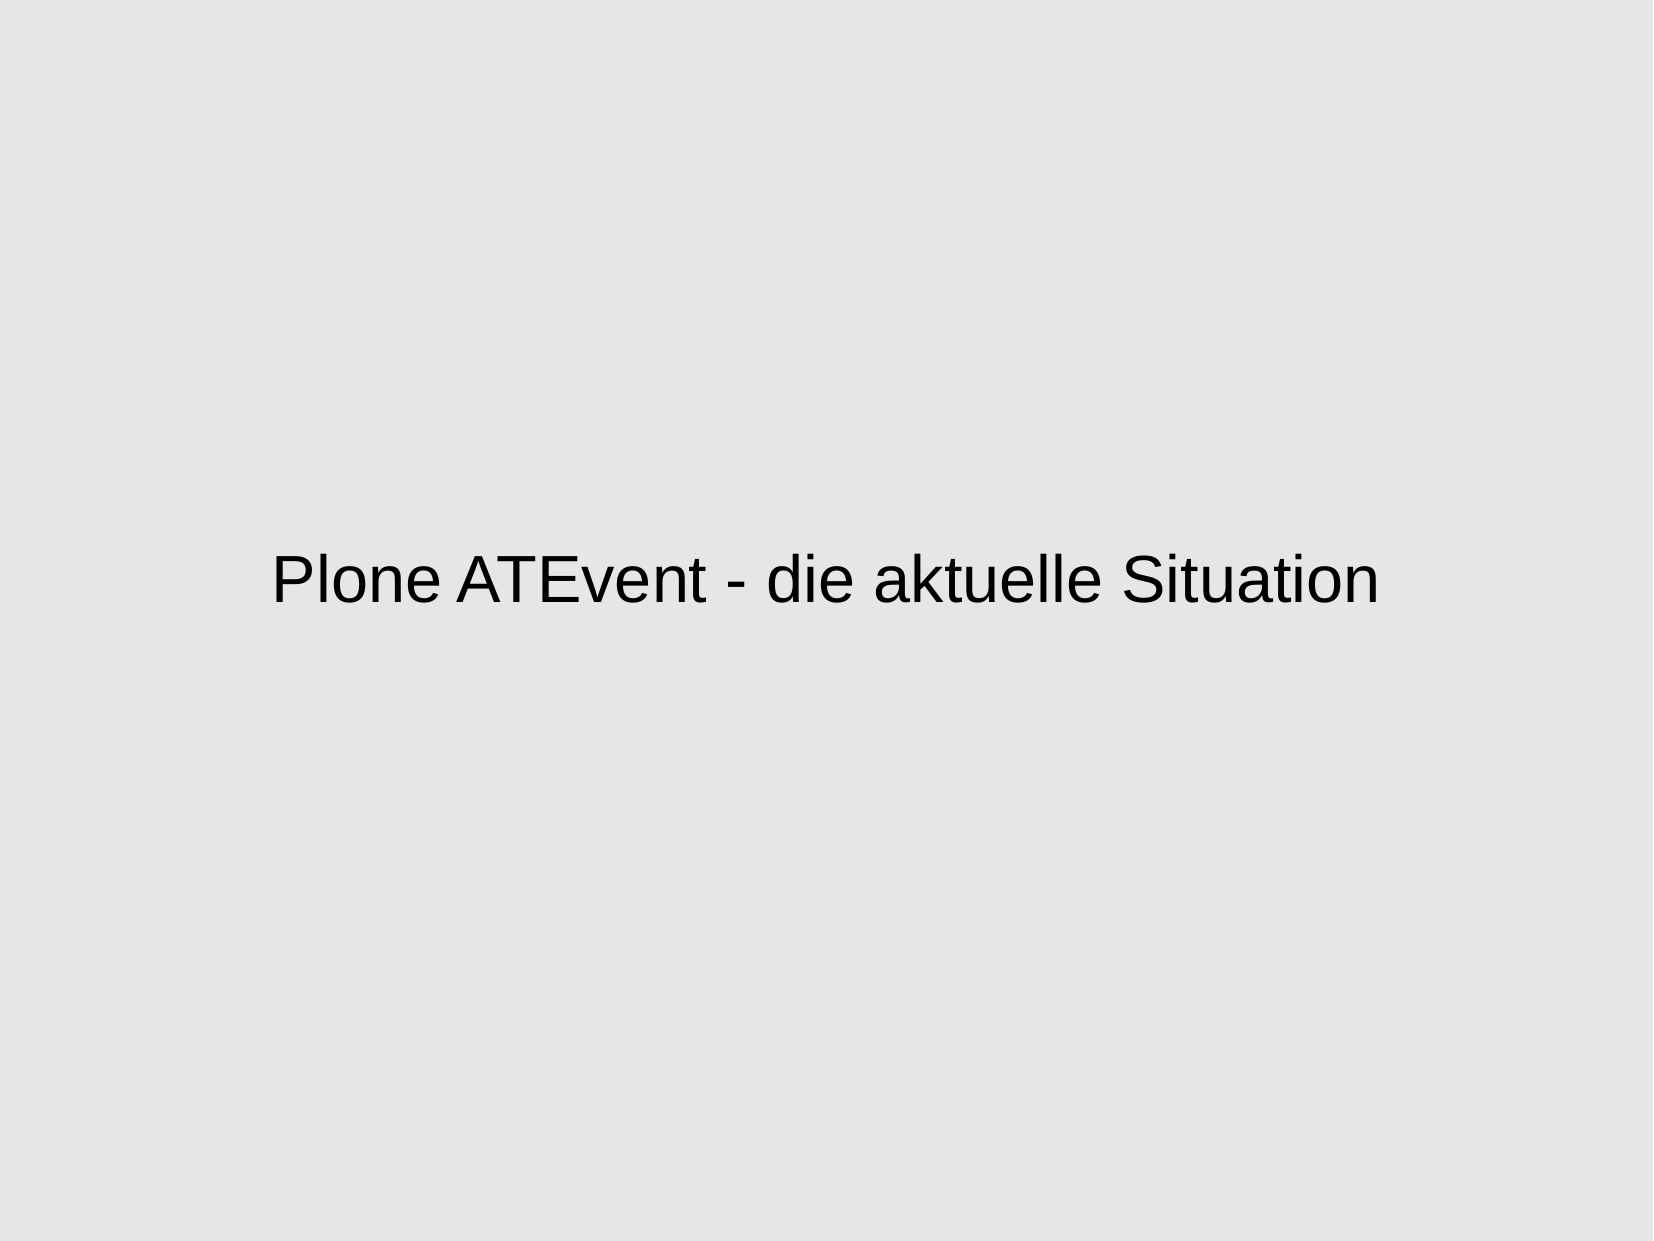

# Plone ATEvent - die aktuelle Situation